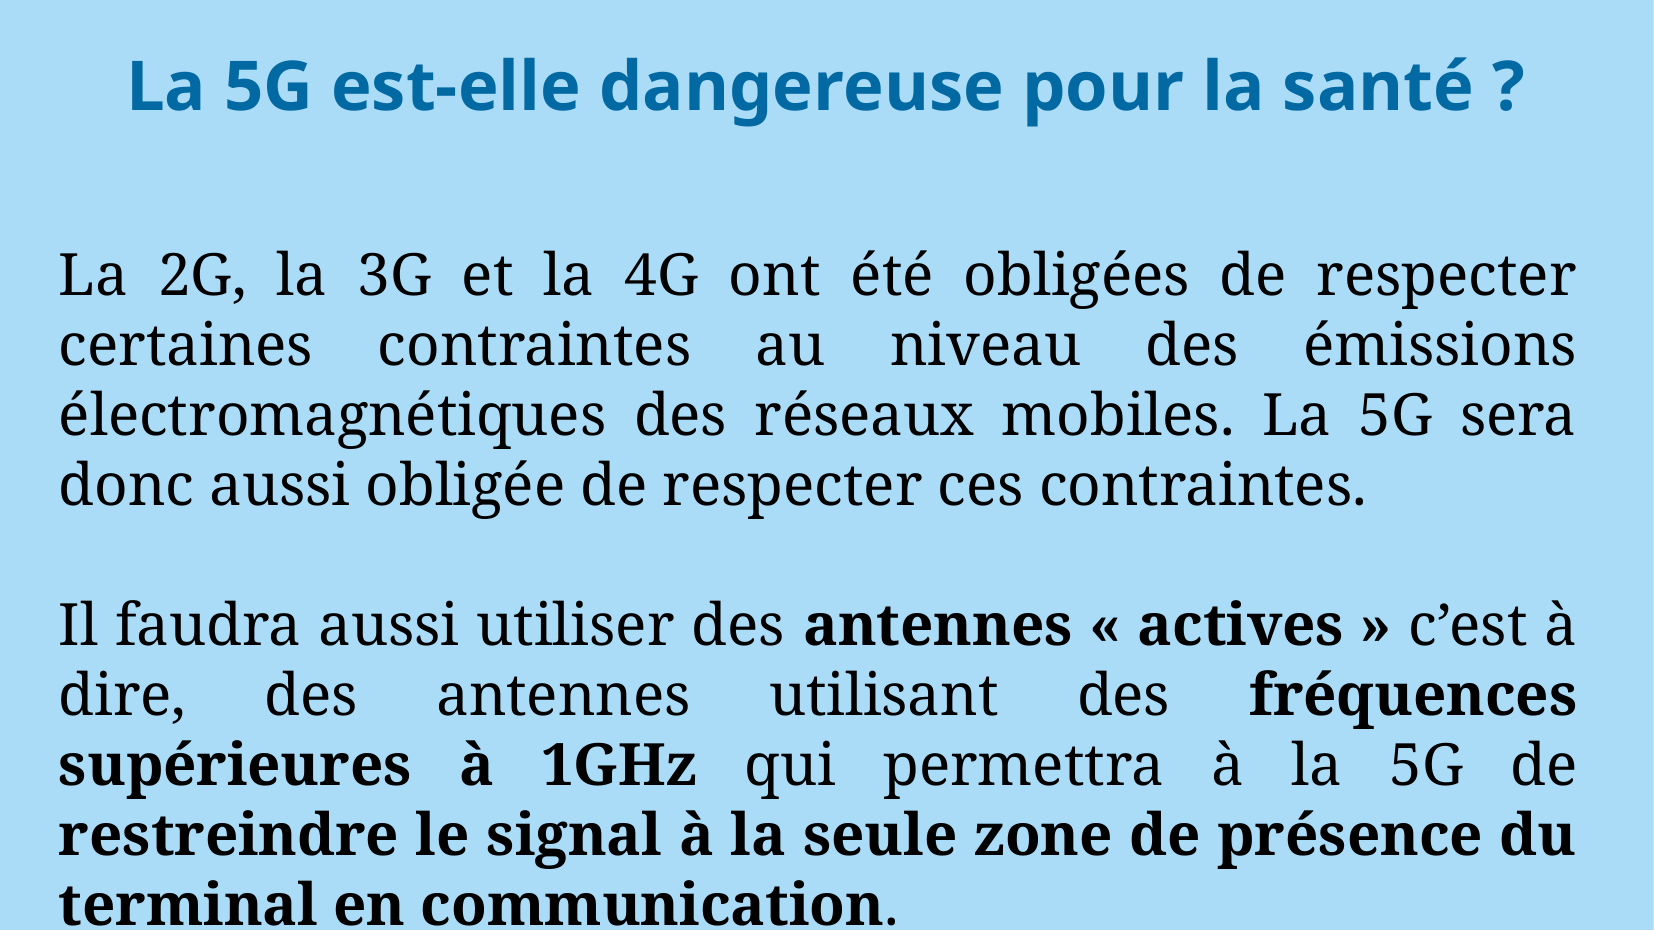

# La 5G est-elle dangereuse pour la santé ?
La 2G, la 3G et la 4G ont été obligées de respecter certaines contraintes au niveau des émissions électromagnétiques des réseaux mobiles. La 5G sera donc aussi obligée de respecter ces contraintes.
Il faudra aussi utiliser des antennes « actives » c’est à dire, des antennes utilisant des fréquences supérieures à 1GHz qui permettra à la 5G de restreindre le signal à la seule zone de présence du terminal en communication.